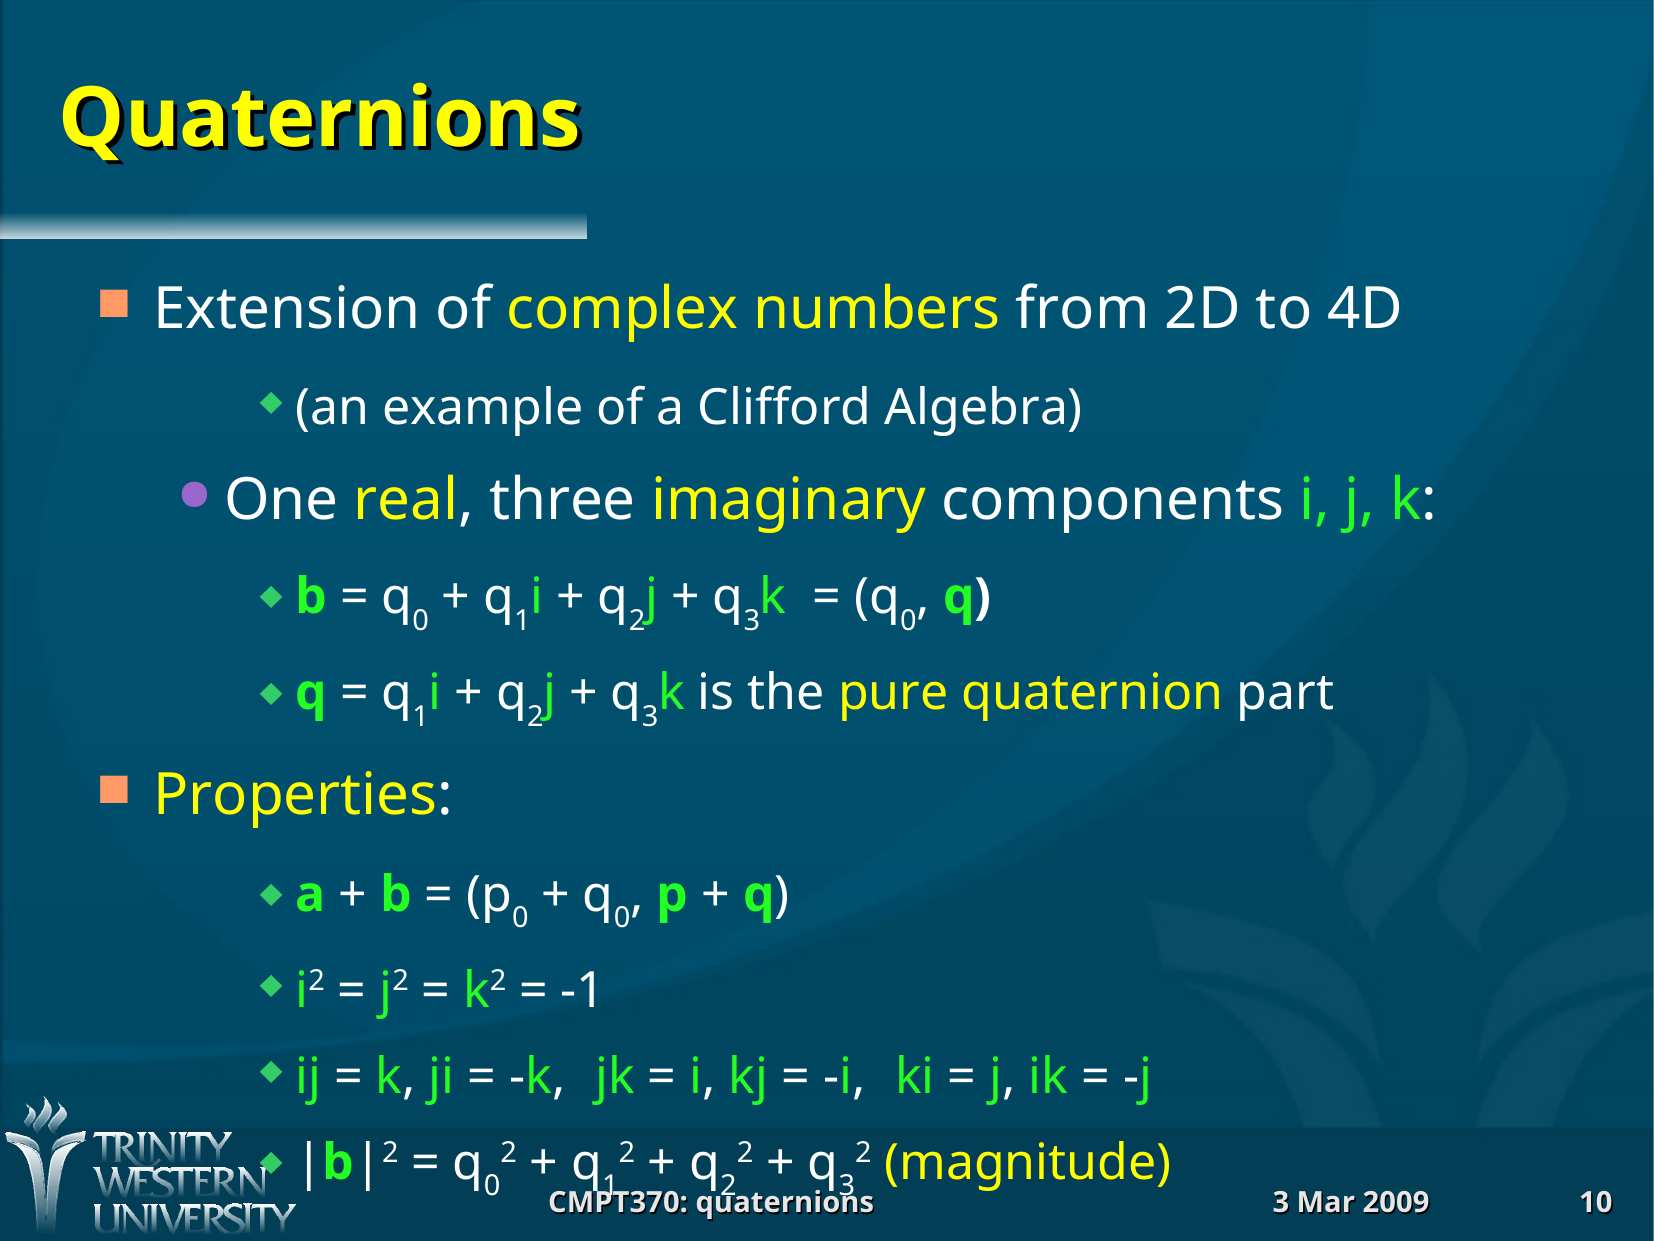

# Quaternions
Extension of complex numbers from 2D to 4D
(an example of a Clifford Algebra)
One real, three imaginary components i, j, k:
b = q0 + q1i + q2j + q3k = (q0, q)
q = q1i + q2j + q3k is the pure quaternion part
Properties:
a + b = (p0 + q0, p + q)
i2 = j2 = k2 = -1
ij = k, ji = -k,	jk = i, kj = -i,	ki = j, ik = -j
|b|2 = q02 + q12 + q22 + q32 (magnitude)
CMPT370: quaternions
3 Mar 2009
10